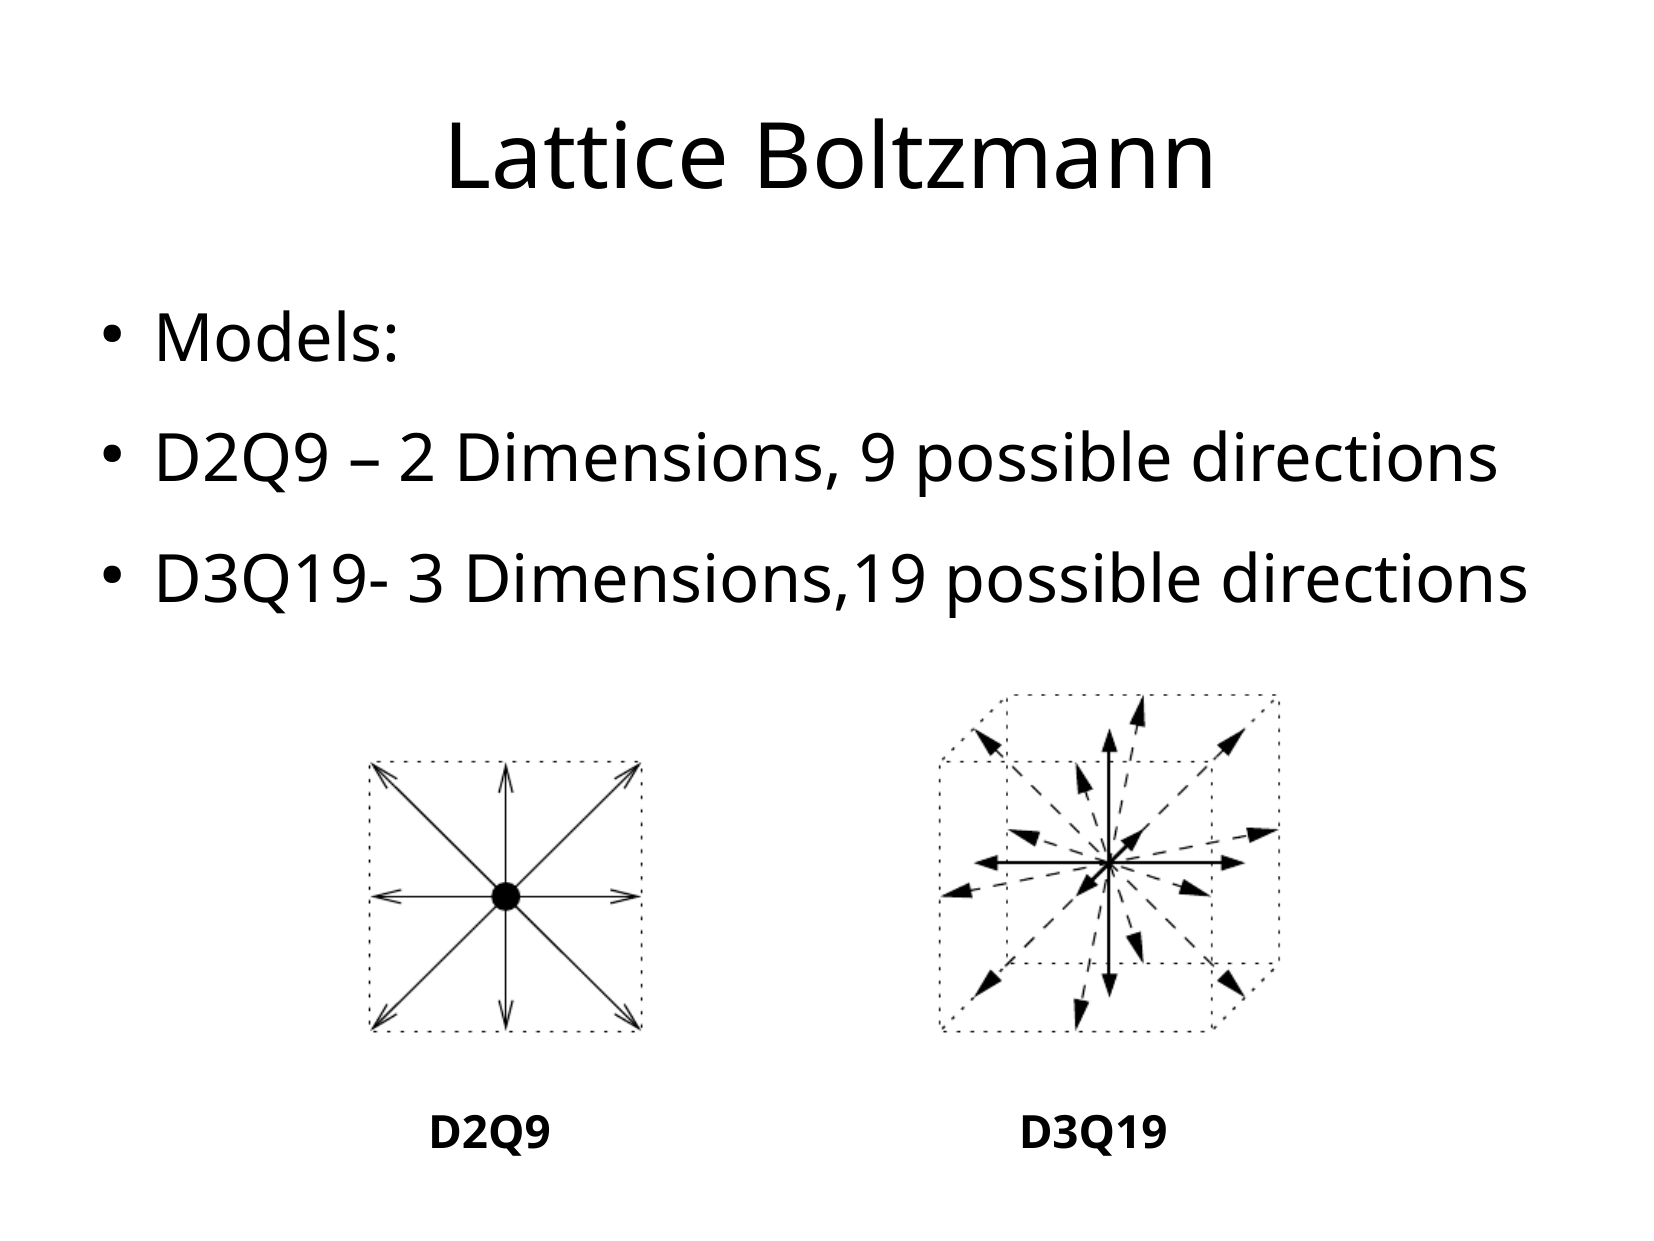

# Lattice Boltzmann
Models:
D2Q9 – 2 Dimensions, 9 possible directions
D3Q19- 3 Dimensions,19 possible directions
D2Q9
D3Q19